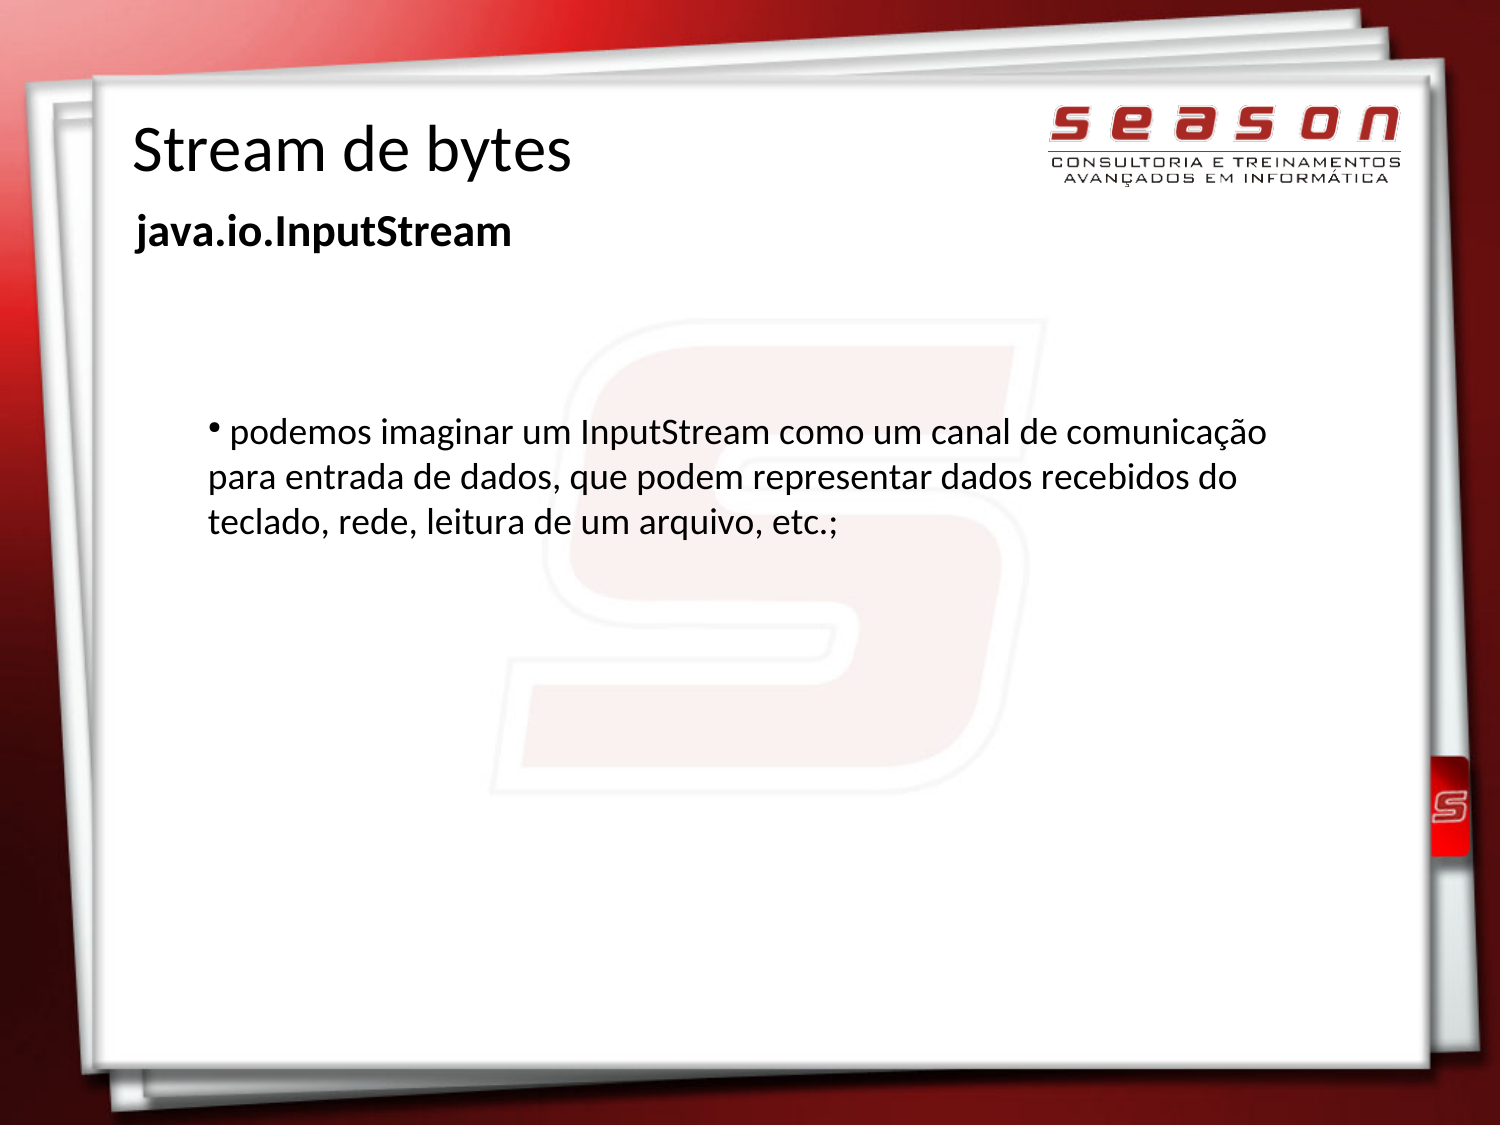

# Stream de bytes
java.io.InputStream
 podemos imaginar um InputStream como um canal de comunicação para entrada de dados, que podem representar dados recebidos do teclado, rede, leitura de um arquivo, etc.;